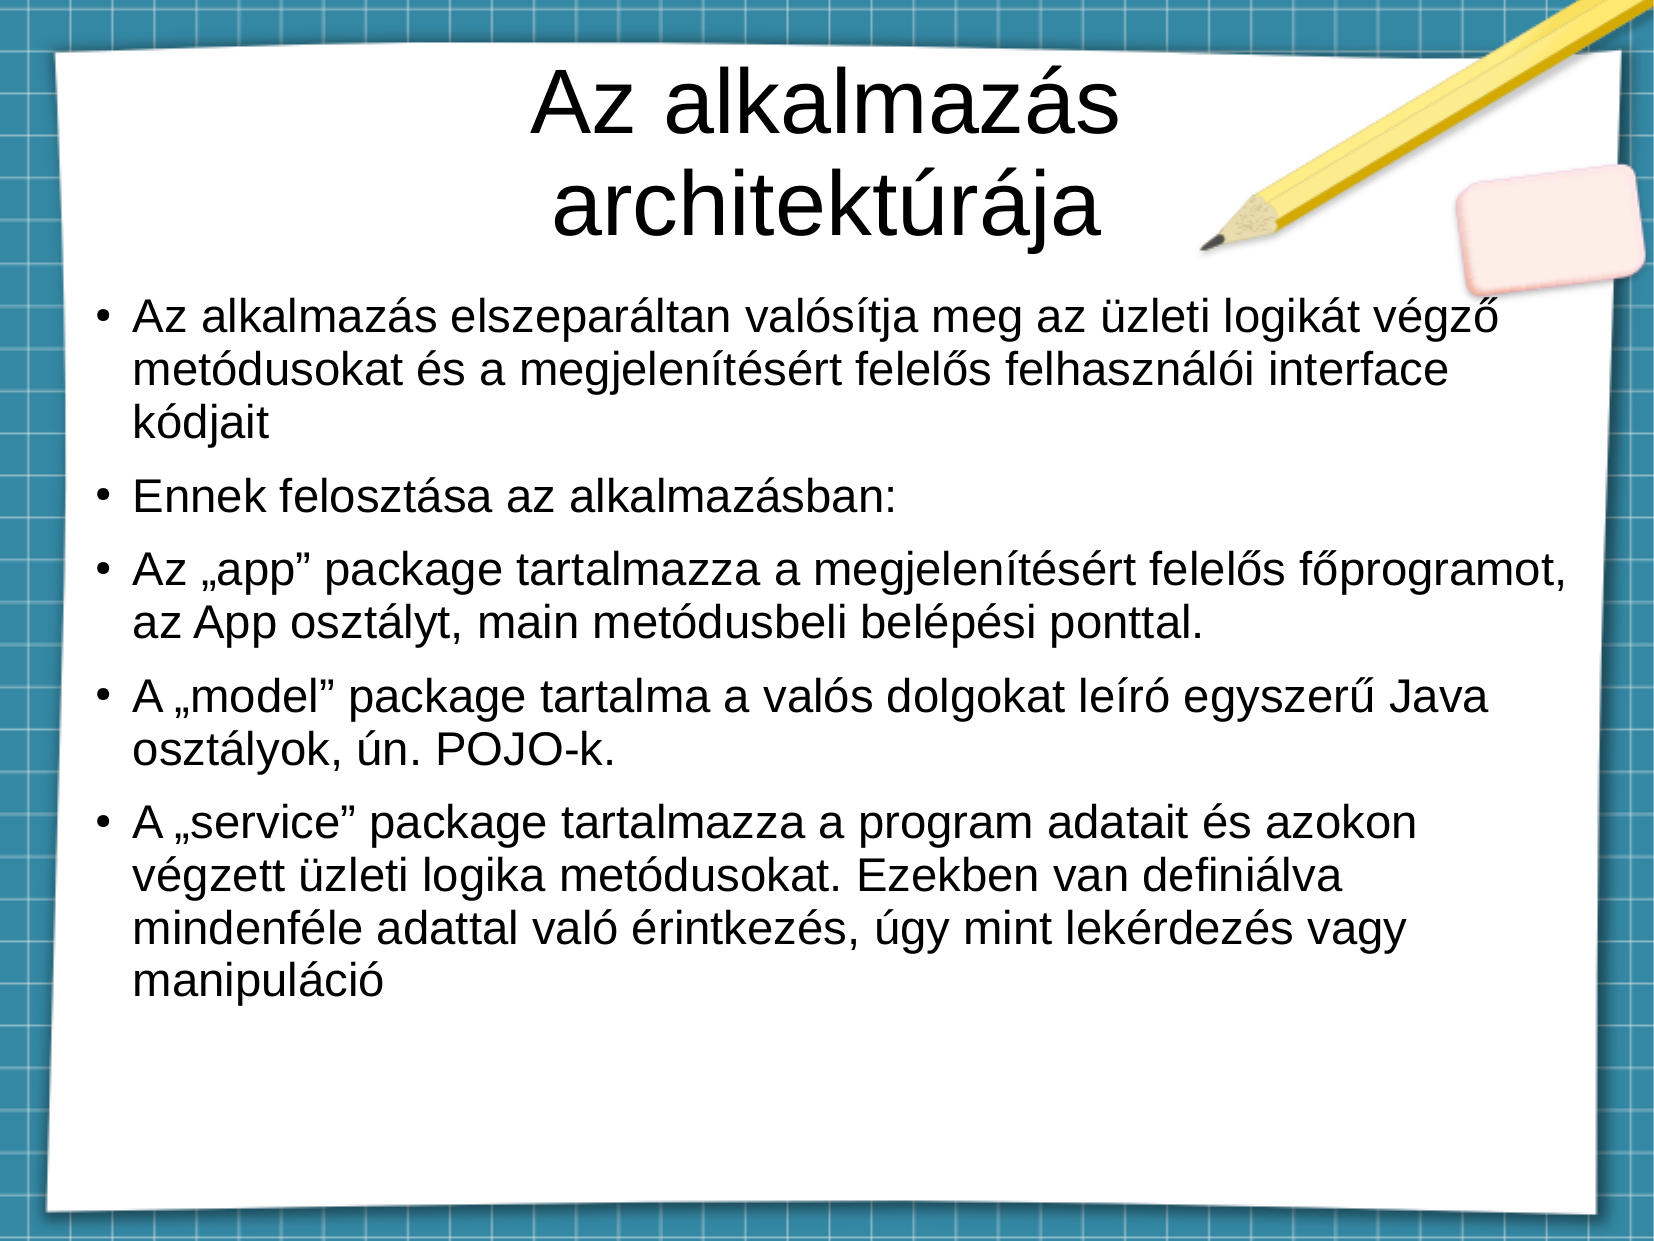

# Az alkalmazás architektúrája
Az alkalmazás elszeparáltan valósítja meg az üzleti logikát végző metódusokat és a megjelenítésért felelős felhasználói interface kódjait
Ennek felosztása az alkalmazásban:
Az „app” package tartalmazza a megjelenítésért felelős főprogramot, az App osztályt, main metódusbeli belépési ponttal.
A „model” package tartalma a valós dolgokat leíró egyszerű Java osztályok, ún. POJO-k.
A „service” package tartalmazza a program adatait és azokon végzett üzleti logika metódusokat. Ezekben van definiálva mindenféle adattal való érintkezés, úgy mint lekérdezés vagy manipuláció